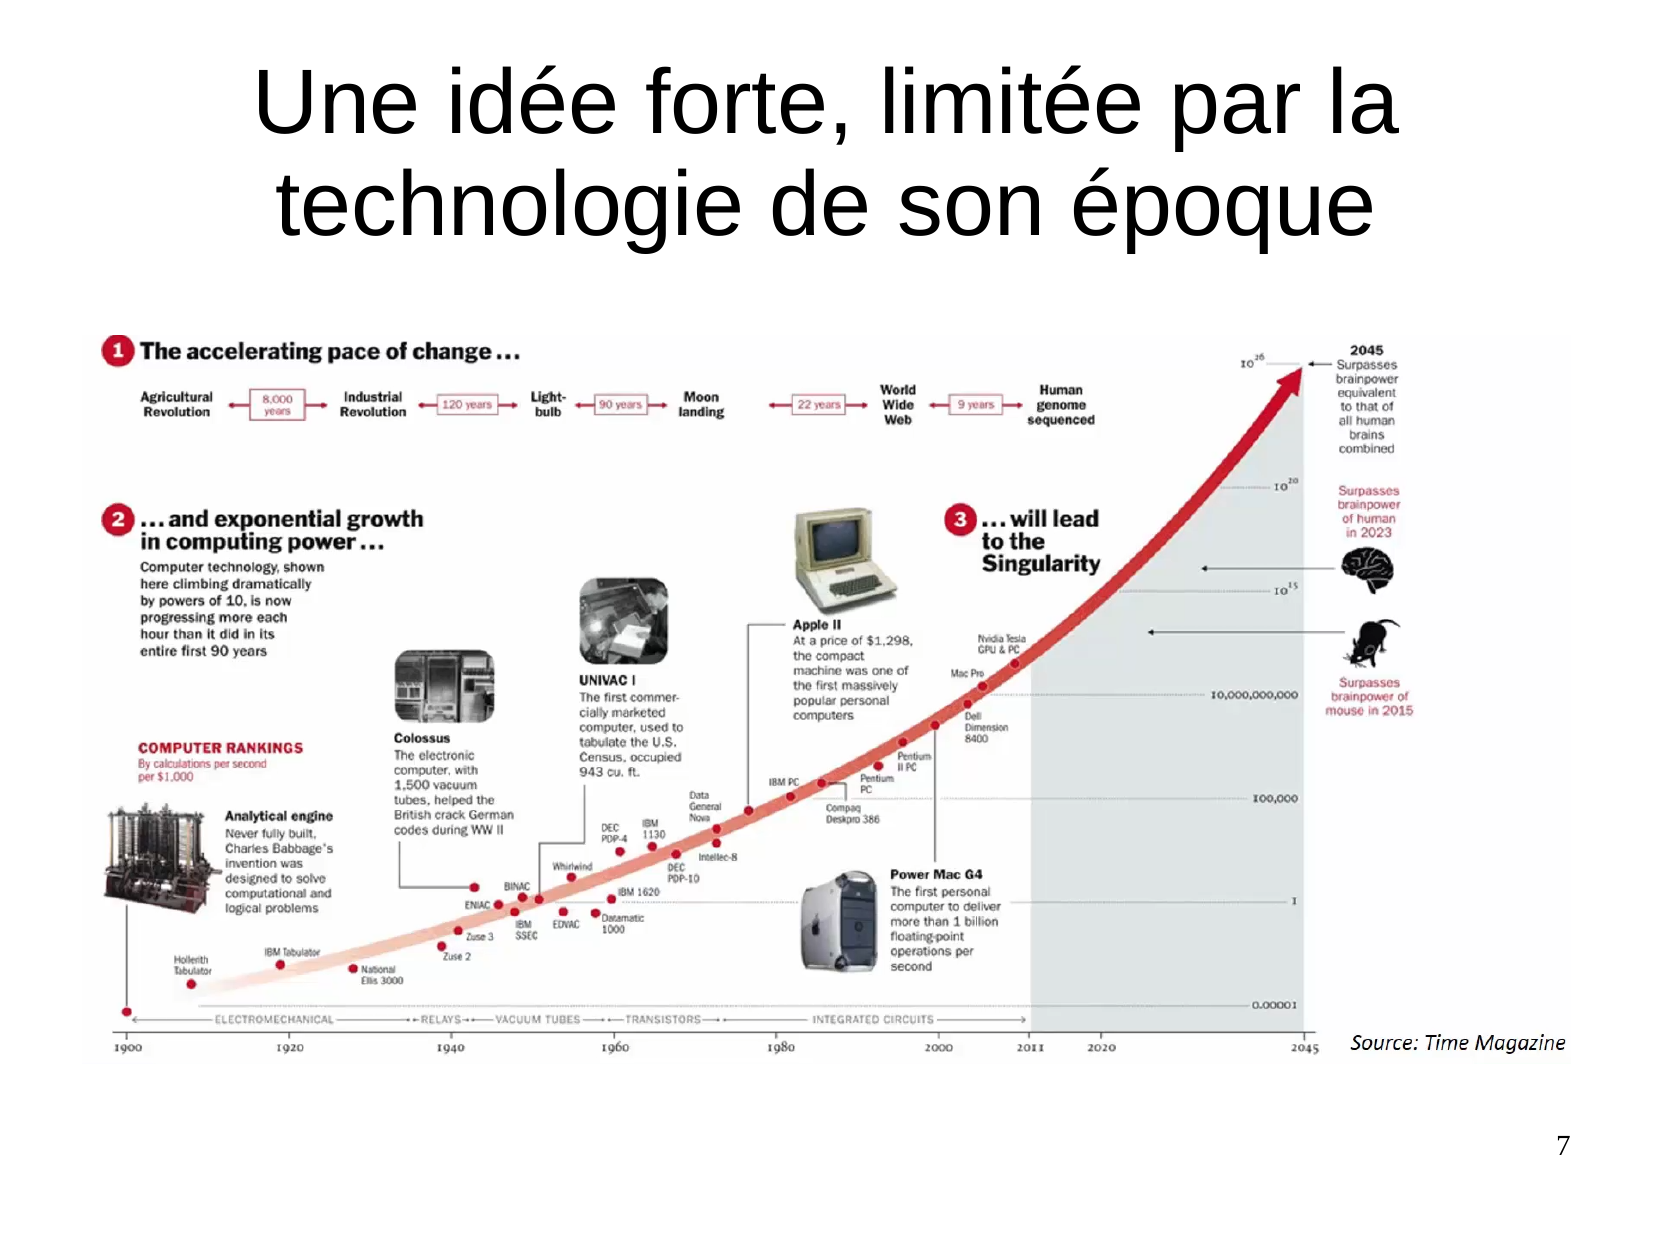

# Une idée forte, limitée par la technologie de son époque
7